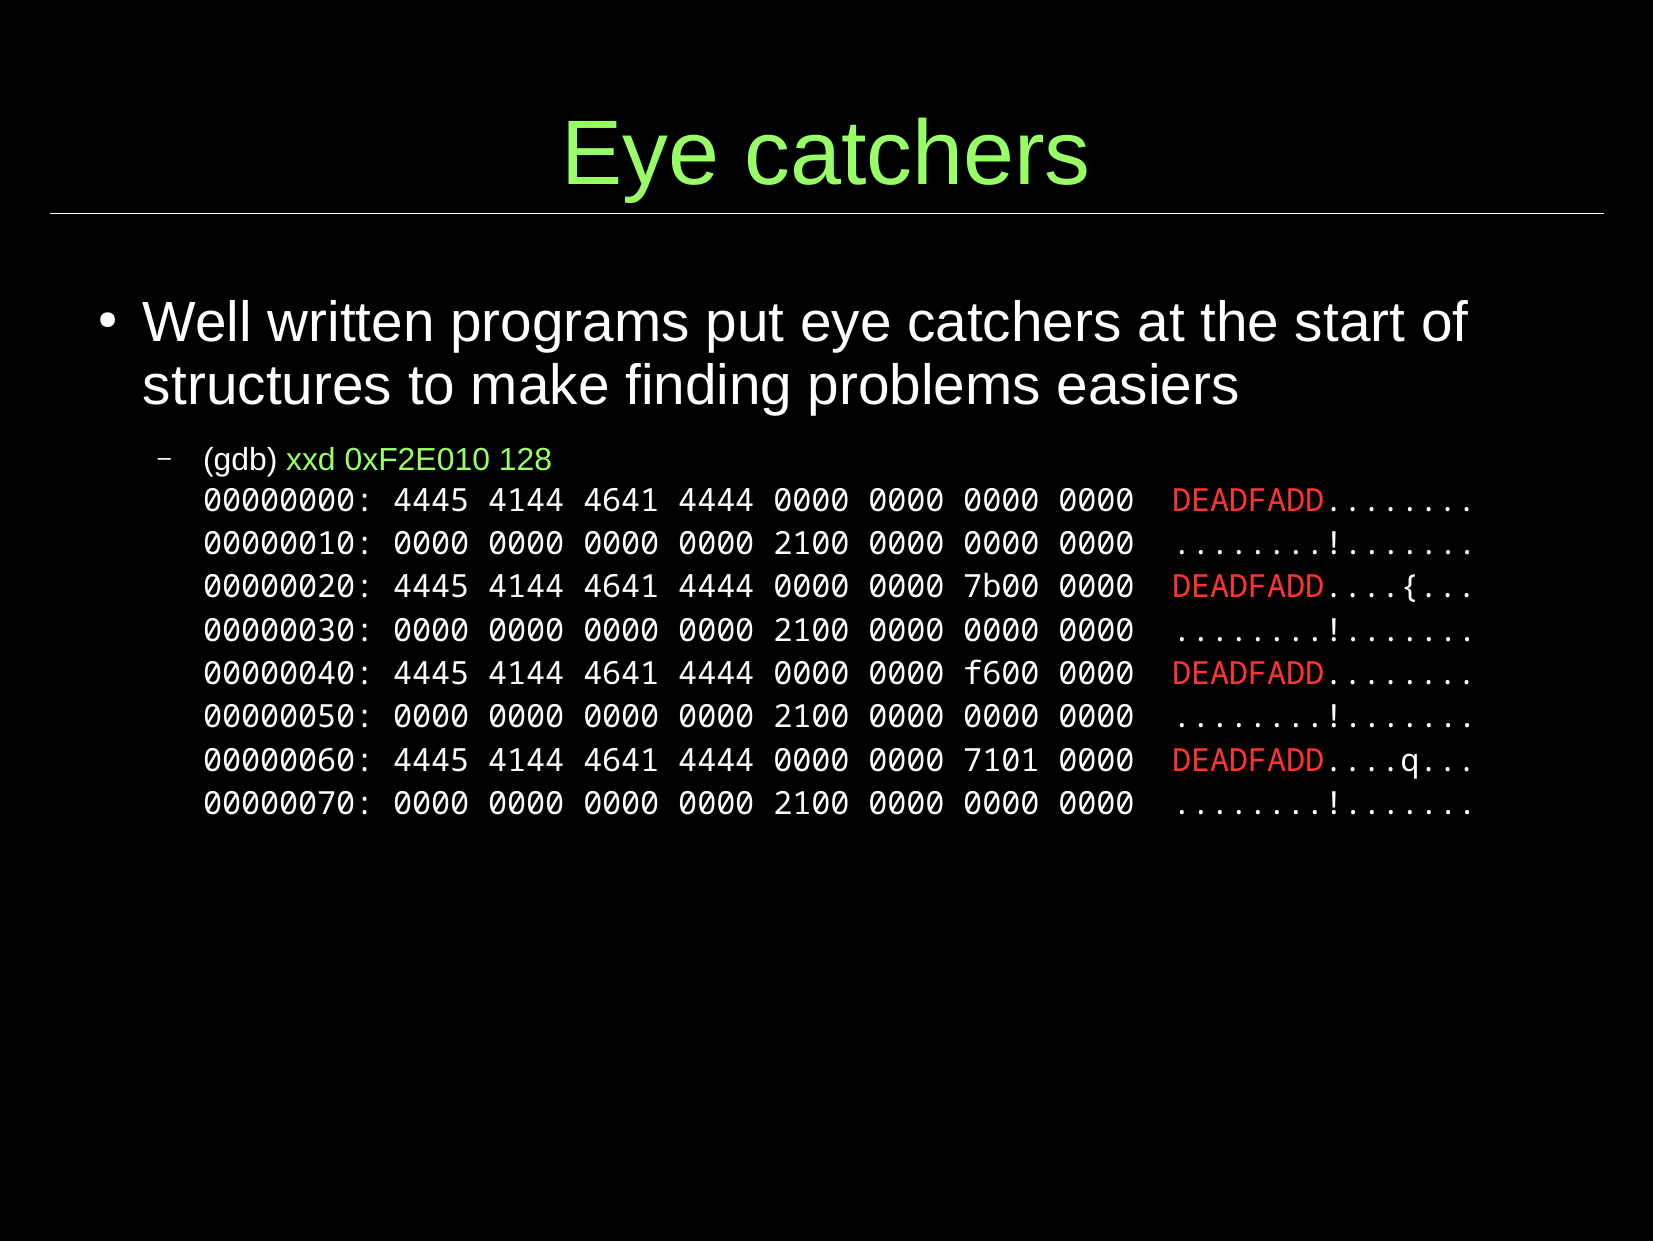

# Eye catchers
Well written programs put eye catchers at the start of structures to make finding problems easiers
(gdb) xxd 0xF2E010 128
00000000: 4445 4144 4641 4444 0000 0000 0000 0000 DEADFADD........
00000010: 0000 0000 0000 0000 2100 0000 0000 0000 ........!.......
00000020: 4445 4144 4641 4444 0000 0000 7b00 0000 DEADFADD....{...
00000030: 0000 0000 0000 0000 2100 0000 0000 0000 ........!.......
00000040: 4445 4144 4641 4444 0000 0000 f600 0000 DEADFADD........
00000050: 0000 0000 0000 0000 2100 0000 0000 0000 ........!.......
00000060: 4445 4144 4641 4444 0000 0000 7101 0000 DEADFADD....q...
00000070: 0000 0000 0000 0000 2100 0000 0000 0000 ........!.......